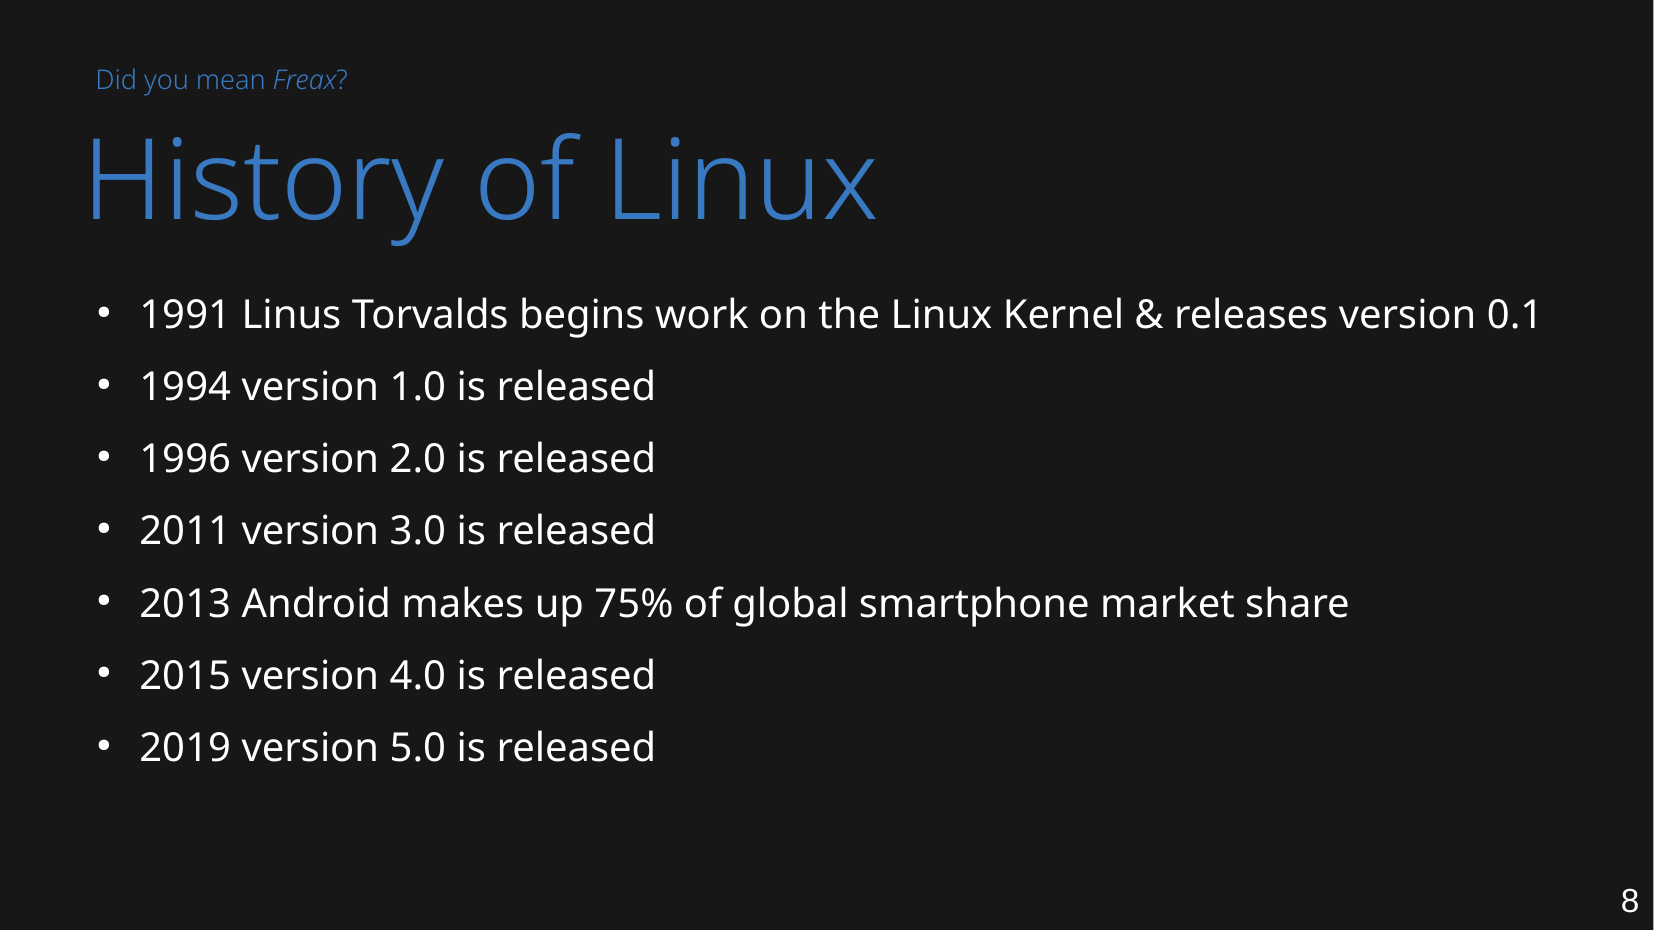

# History of Linux
Did you mean Freax?
1991 Linus Torvalds begins work on the Linux Kernel & releases version 0.1
1994 version 1.0 is released
1996 version 2.0 is released
2011 version 3.0 is released
2013 Android makes up 75% of global smartphone market share
2015 version 4.0 is released
2019 version 5.0 is released